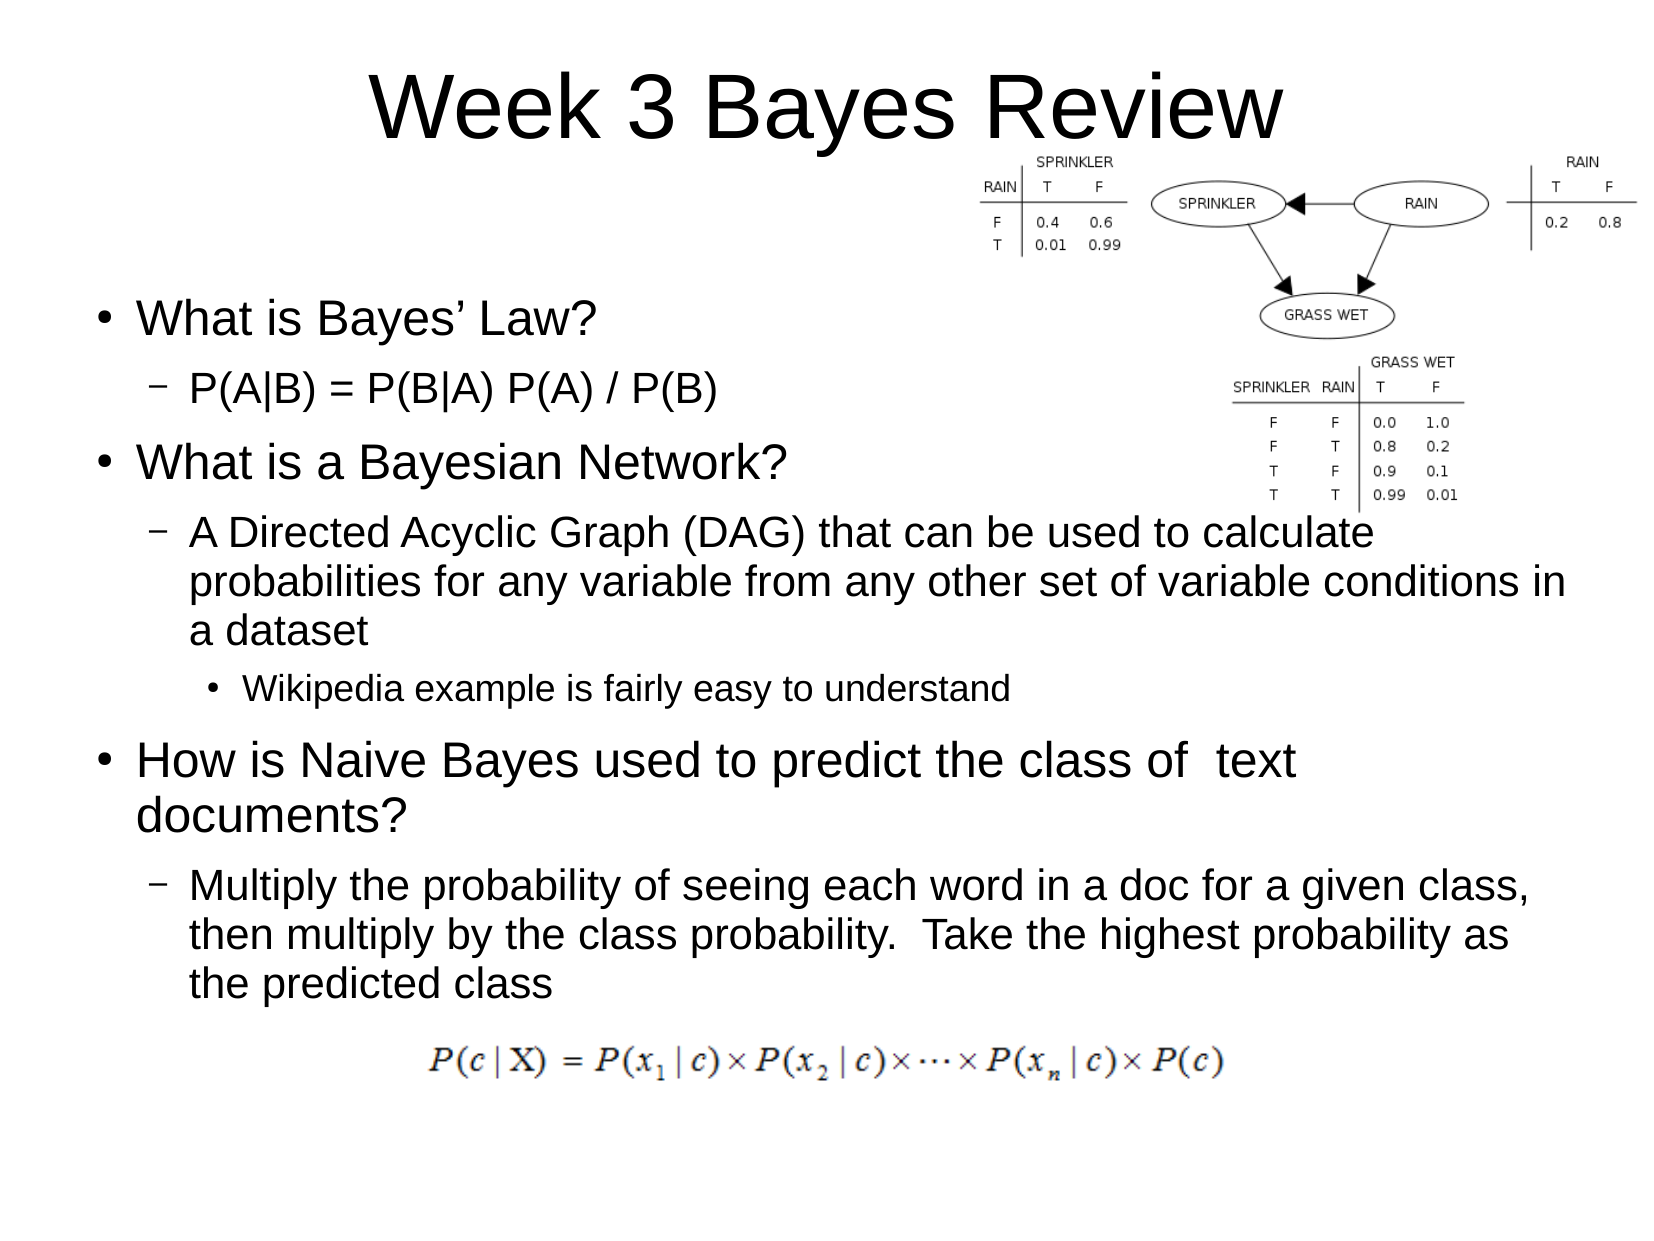

# Week 3 Bayes Review
What is Bayes’ Law?
P(A|B) = P(B|A) P(A) / P(B)
What is a Bayesian Network?
A Directed Acyclic Graph (DAG) that can be used to calculate probabilities for any variable from any other set of variable conditions in a dataset
Wikipedia example is fairly easy to understand
How is Naive Bayes used to predict the class of text documents?
Multiply the probability of seeing each word in a doc for a given class, then multiply by the class probability. Take the highest probability as the predicted class